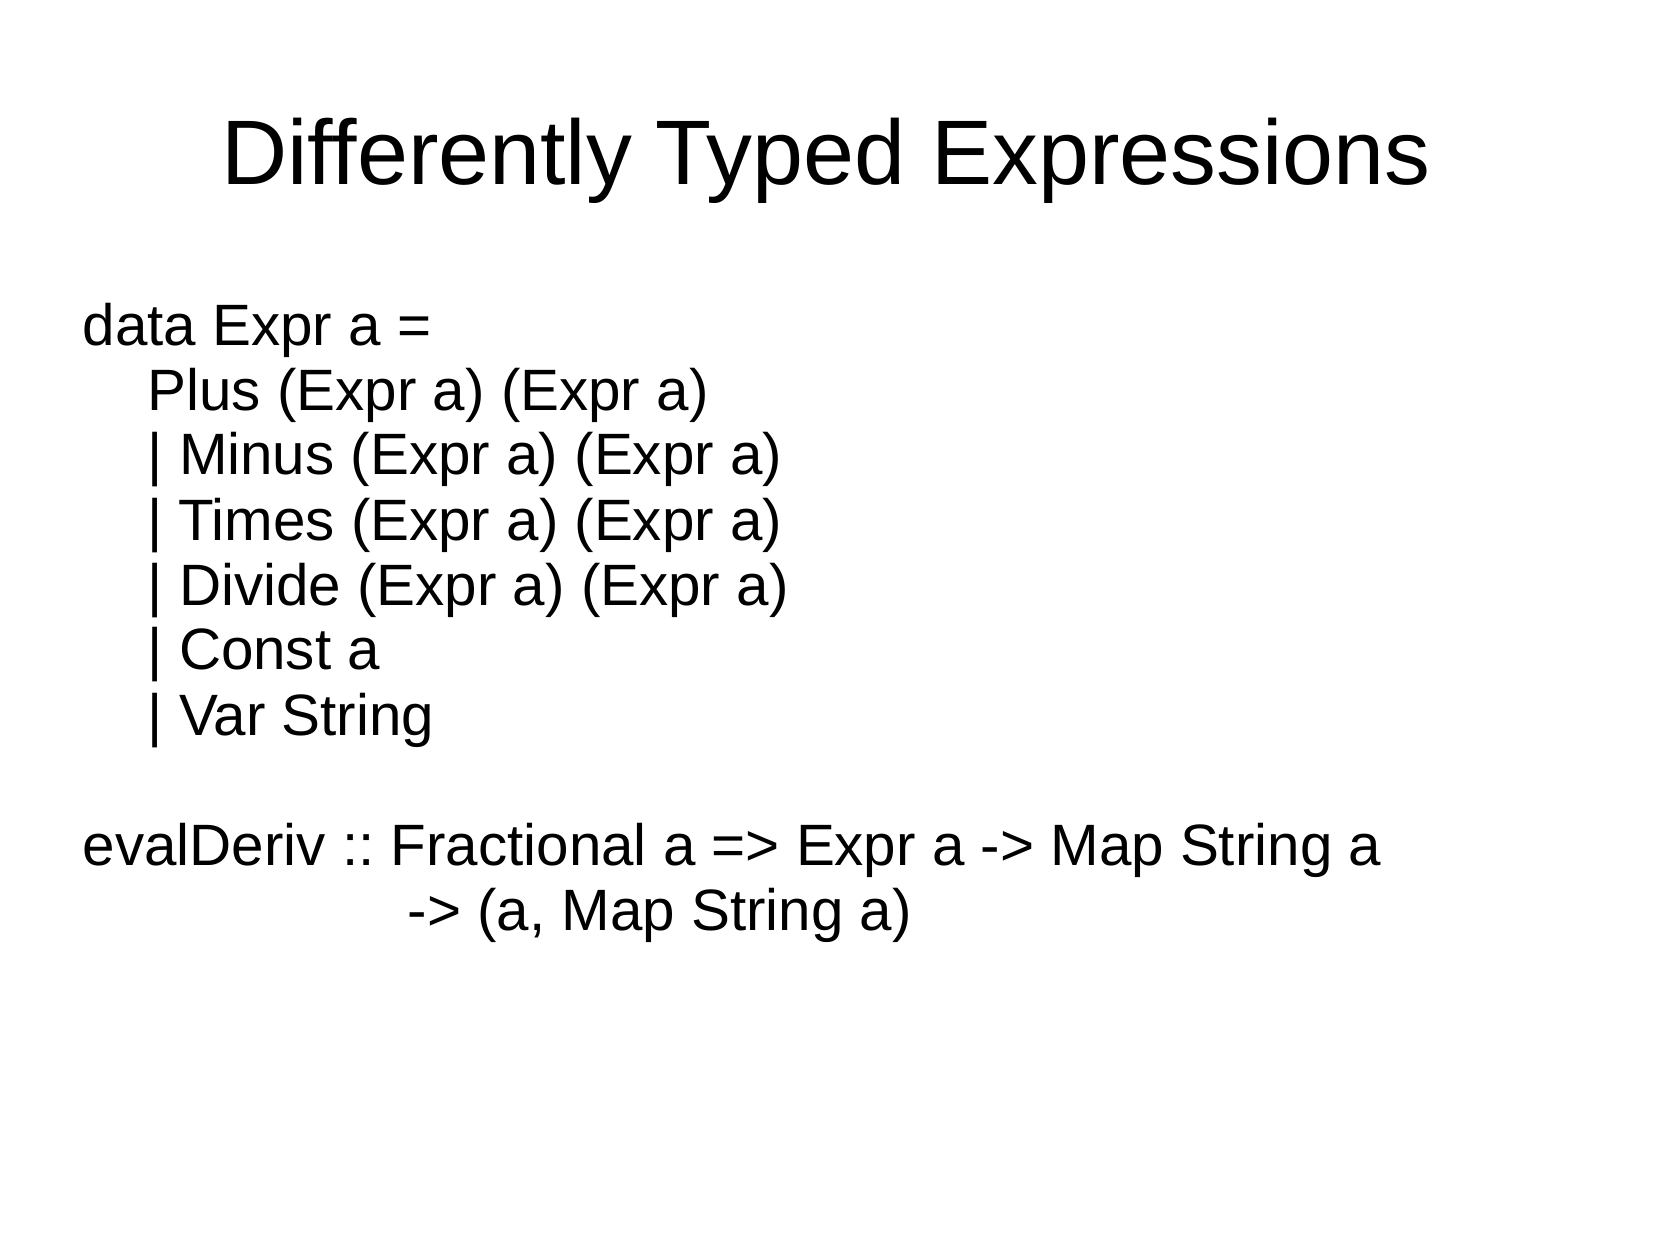

# Differently Typed Expressions
data Expr a =
 Plus (Expr a) (Expr a)
 | Minus (Expr a) (Expr a)
 | Times (Expr a) (Expr a)
 | Divide (Expr a) (Expr a)
 | Const a
 | Var String
evalDeriv :: Fractional a => Expr a -> Map String a
 -> (a, Map String a)